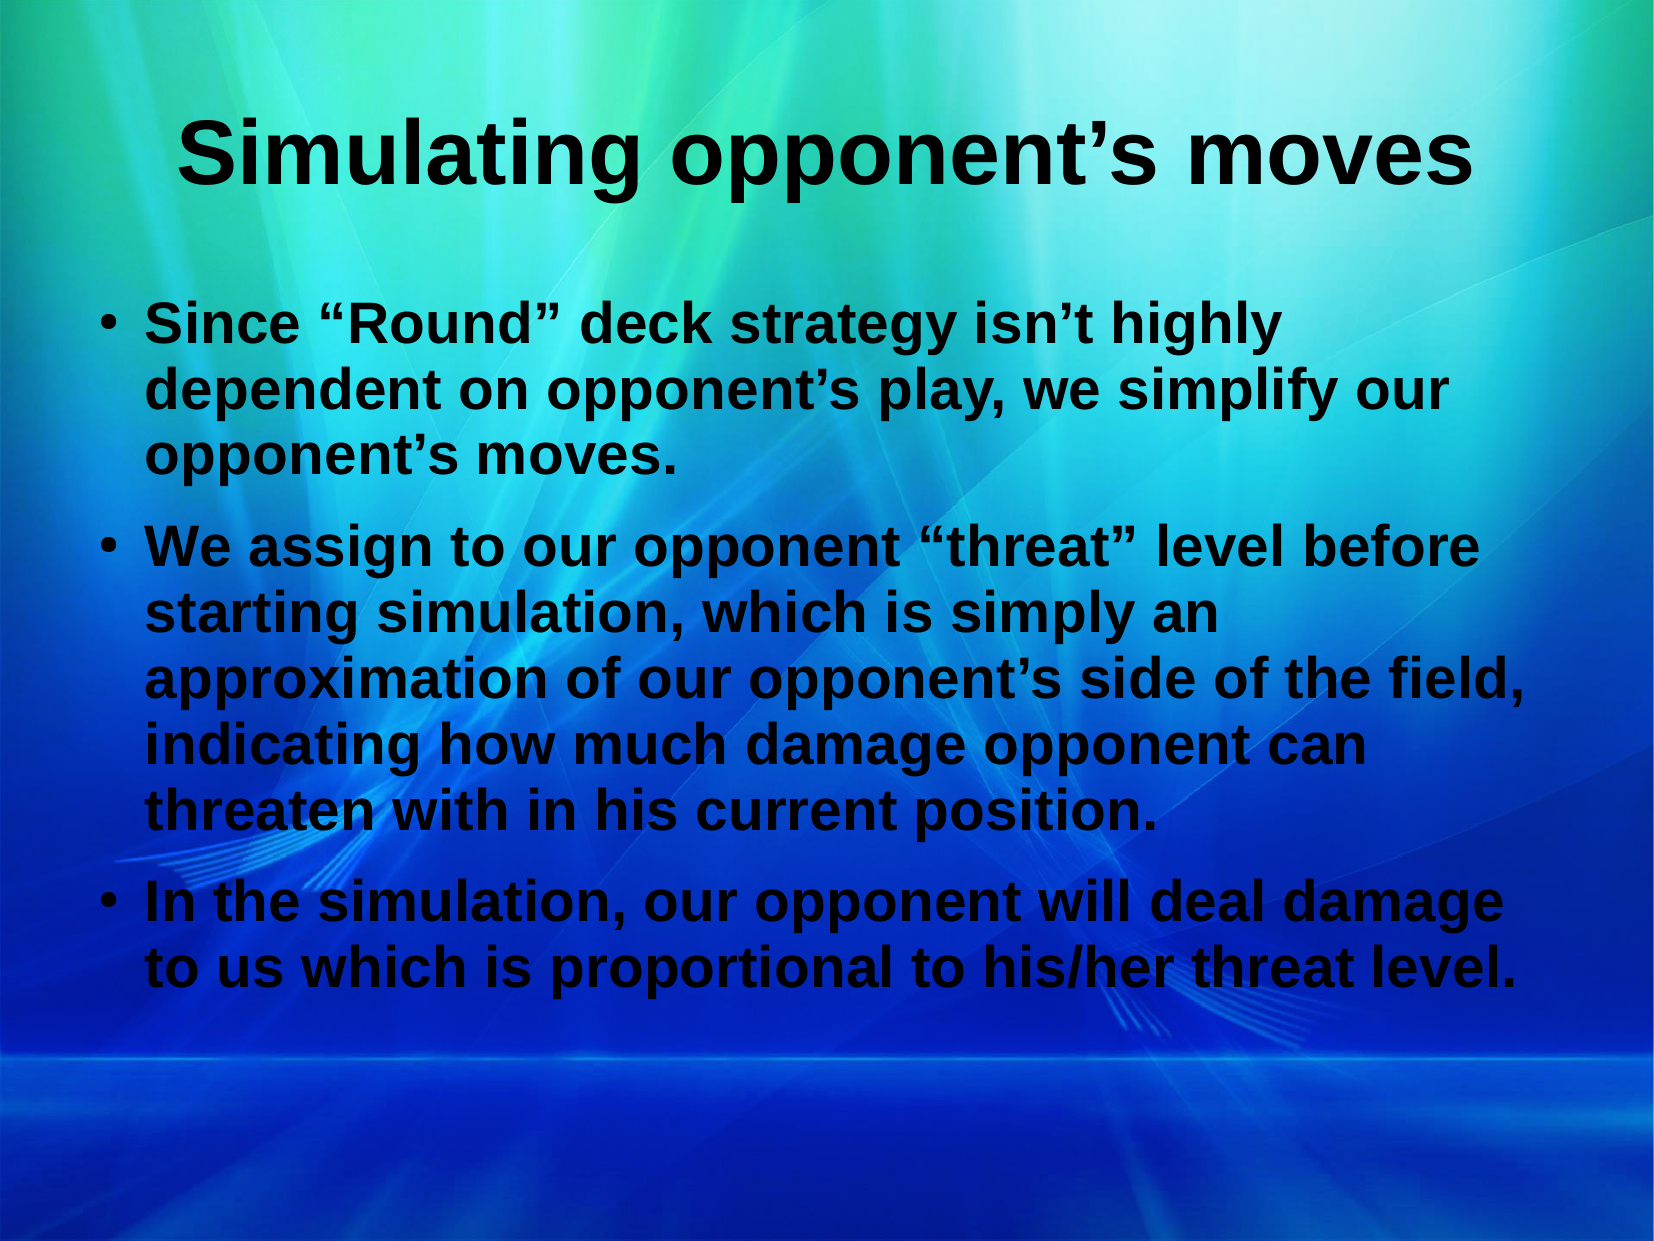

# Simulating opponent’s moves
Since “Round” deck strategy isn’t highly dependent on opponent’s play, we simplify our opponent’s moves.
We assign to our opponent “threat” level before starting simulation, which is simply an approximation of our opponent’s side of the field, indicating how much damage opponent can threaten with in his current position.
In the simulation, our opponent will deal damage to us which is proportional to his/her threat level.